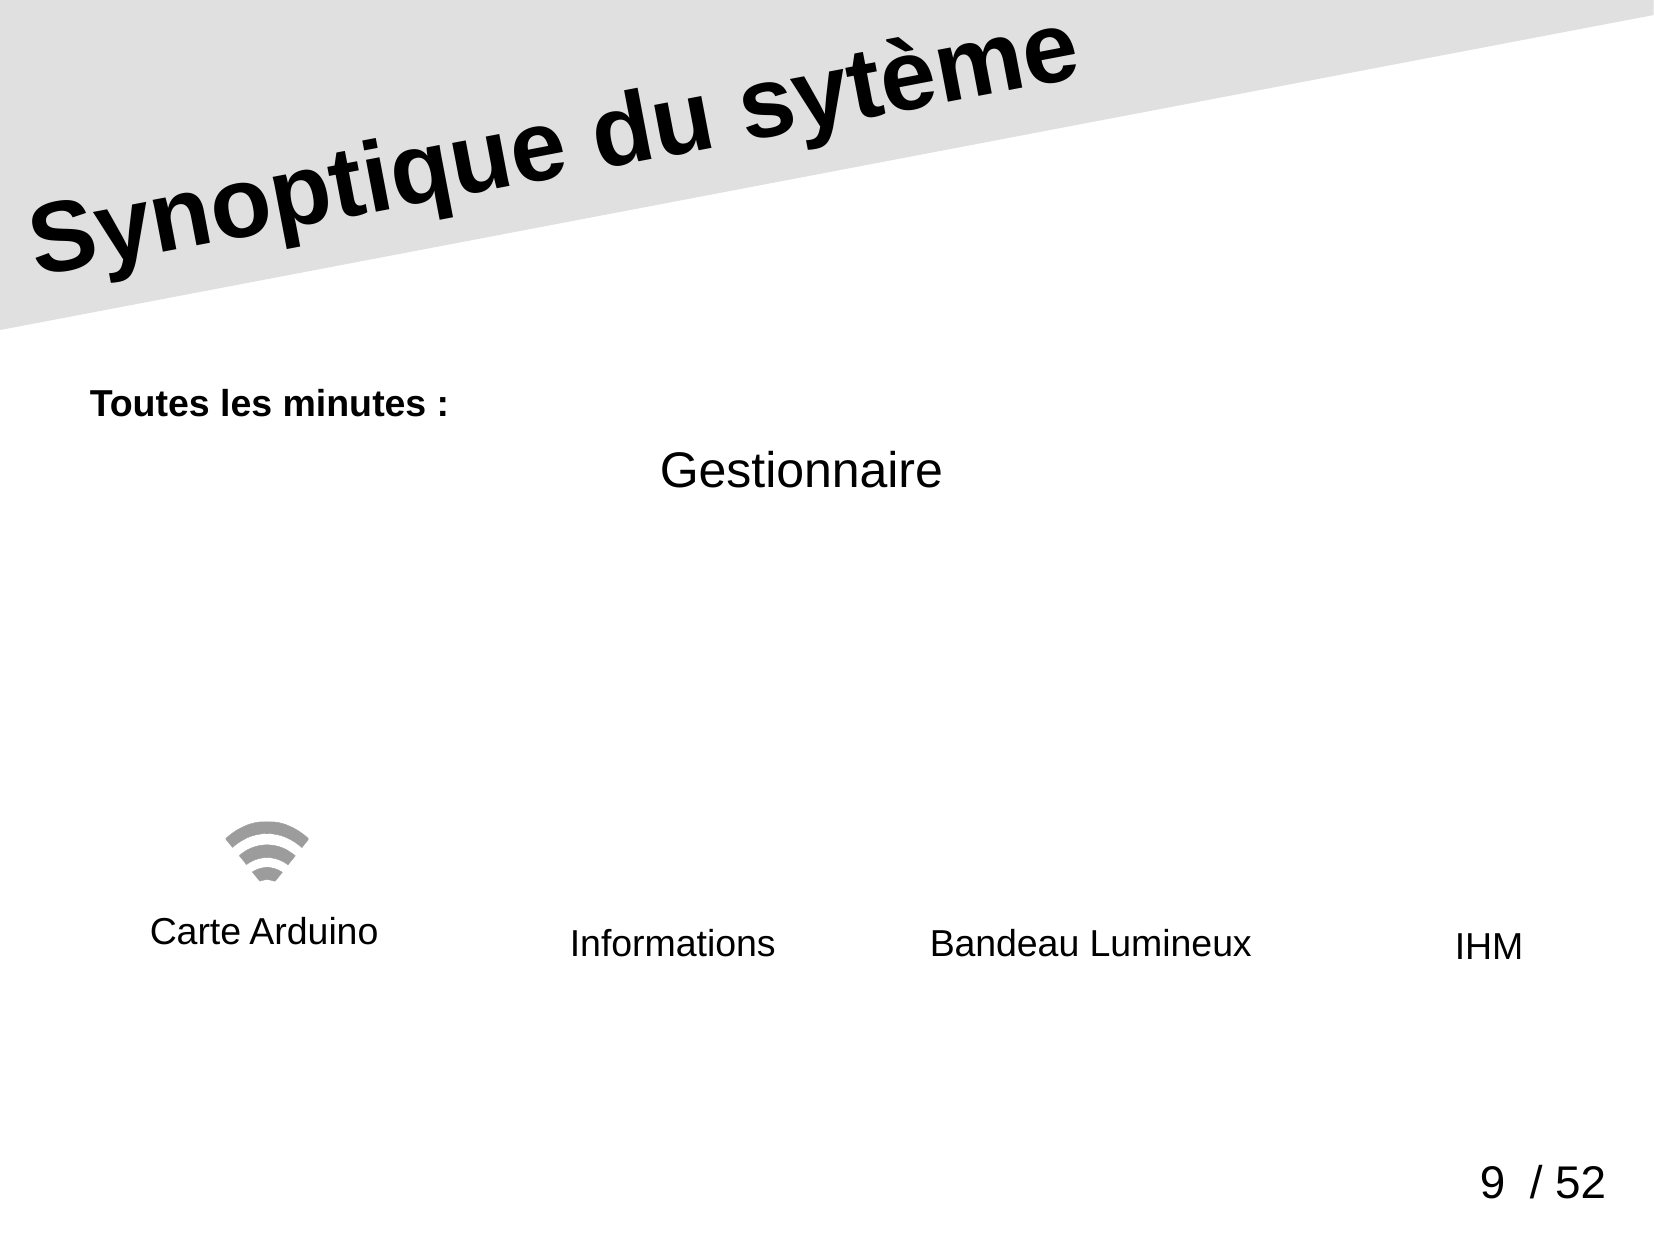

# Synoptique du sytème
Toutes les minutes :
Gestionnaire
Carte Arduino
Informations
Bandeau Lumineux
IHM